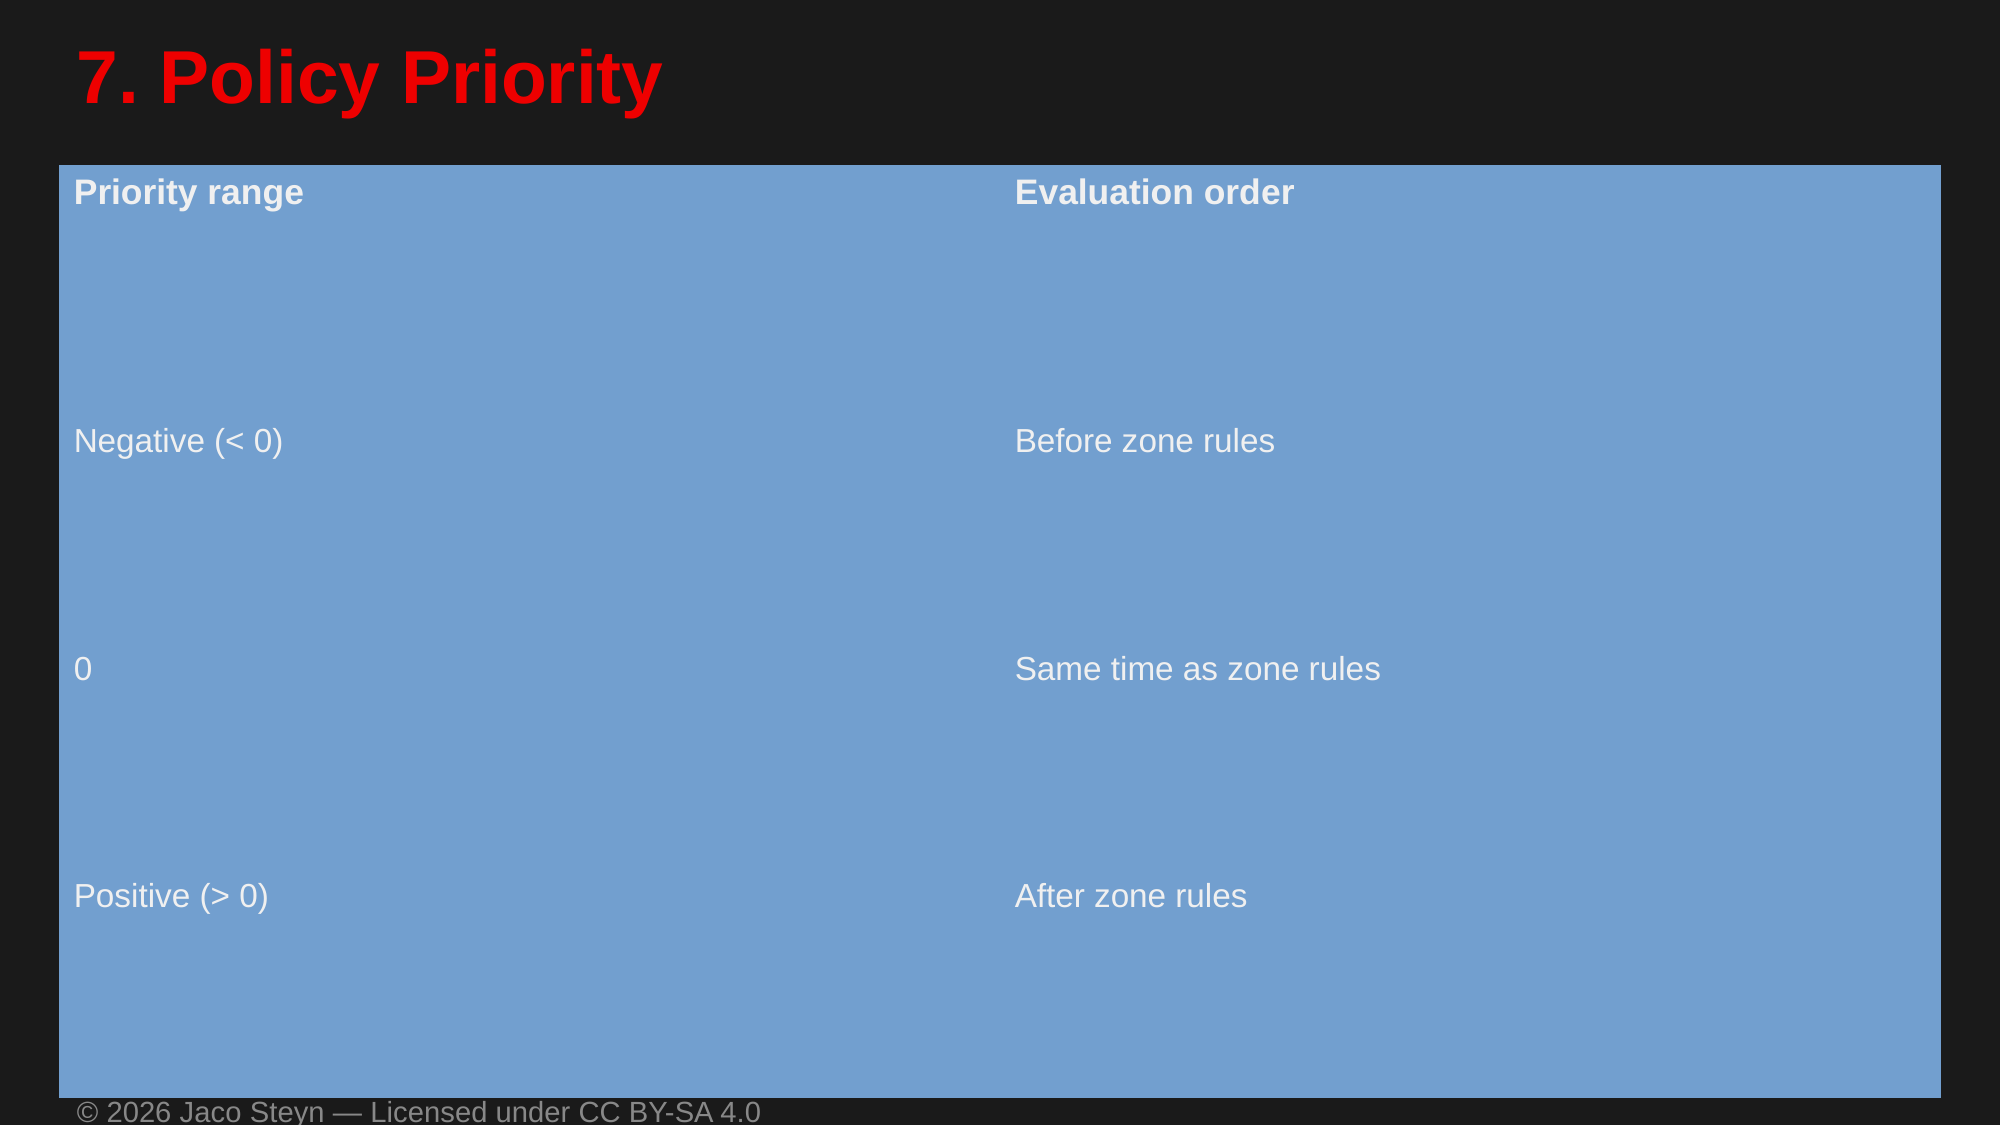

7. Policy Priority
| Priority range | Evaluation order |
| --- | --- |
| Negative (< 0) | Before zone rules |
| 0 | Same time as zone rules |
| Positive (> 0) | After zone rules |
© 2026 Jaco Steyn — Licensed under CC BY-SA 4.0